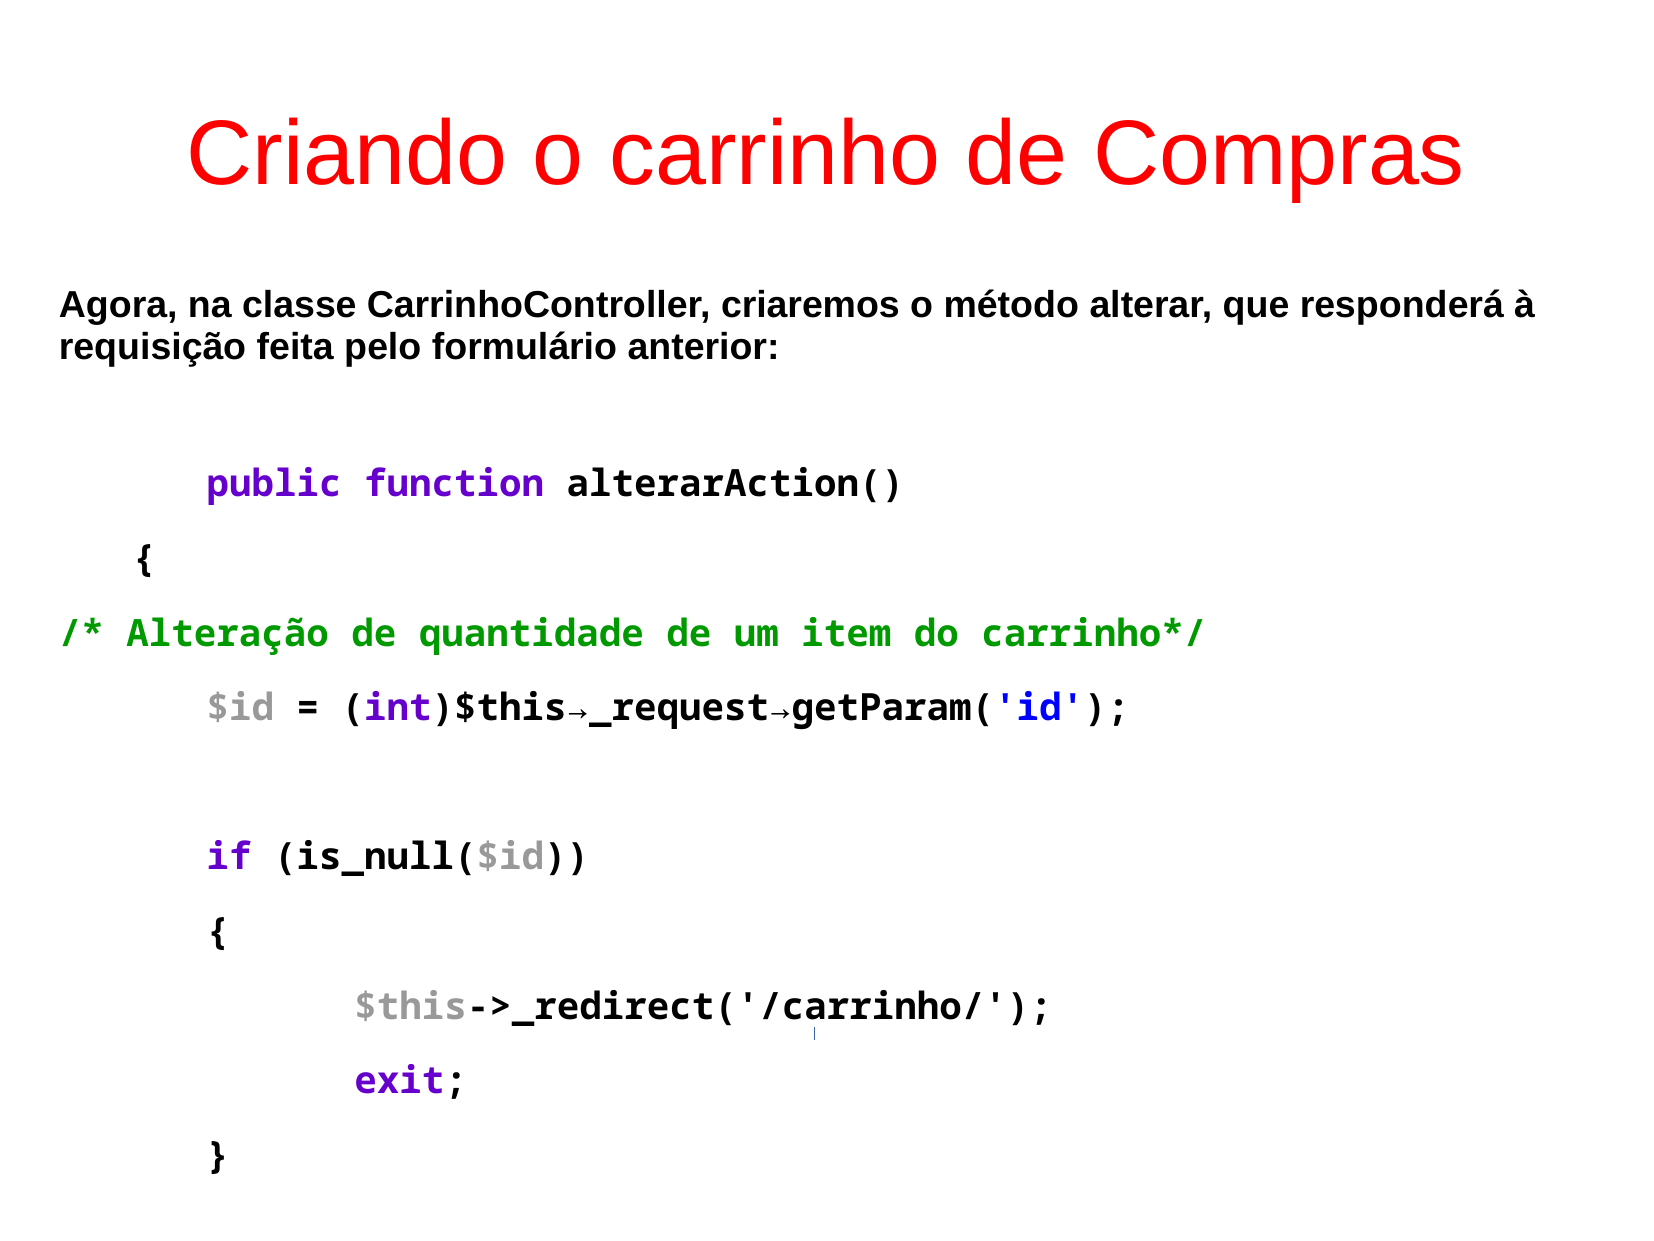

# Criando o carrinho de Compras
Agora, na classe CarrinhoController, criaremos o método alterar, que responderá à requisição feita pelo formulário anterior:
 			public function alterarAction()
 		{
/* Alteração de quantidade de um item do carrinho*/
 			$id = (int)$this→_request→getParam('id');
 			if (is_null($id))
 			{
 					$this->_redirect('/carrinho/');
 					exit;
 			}